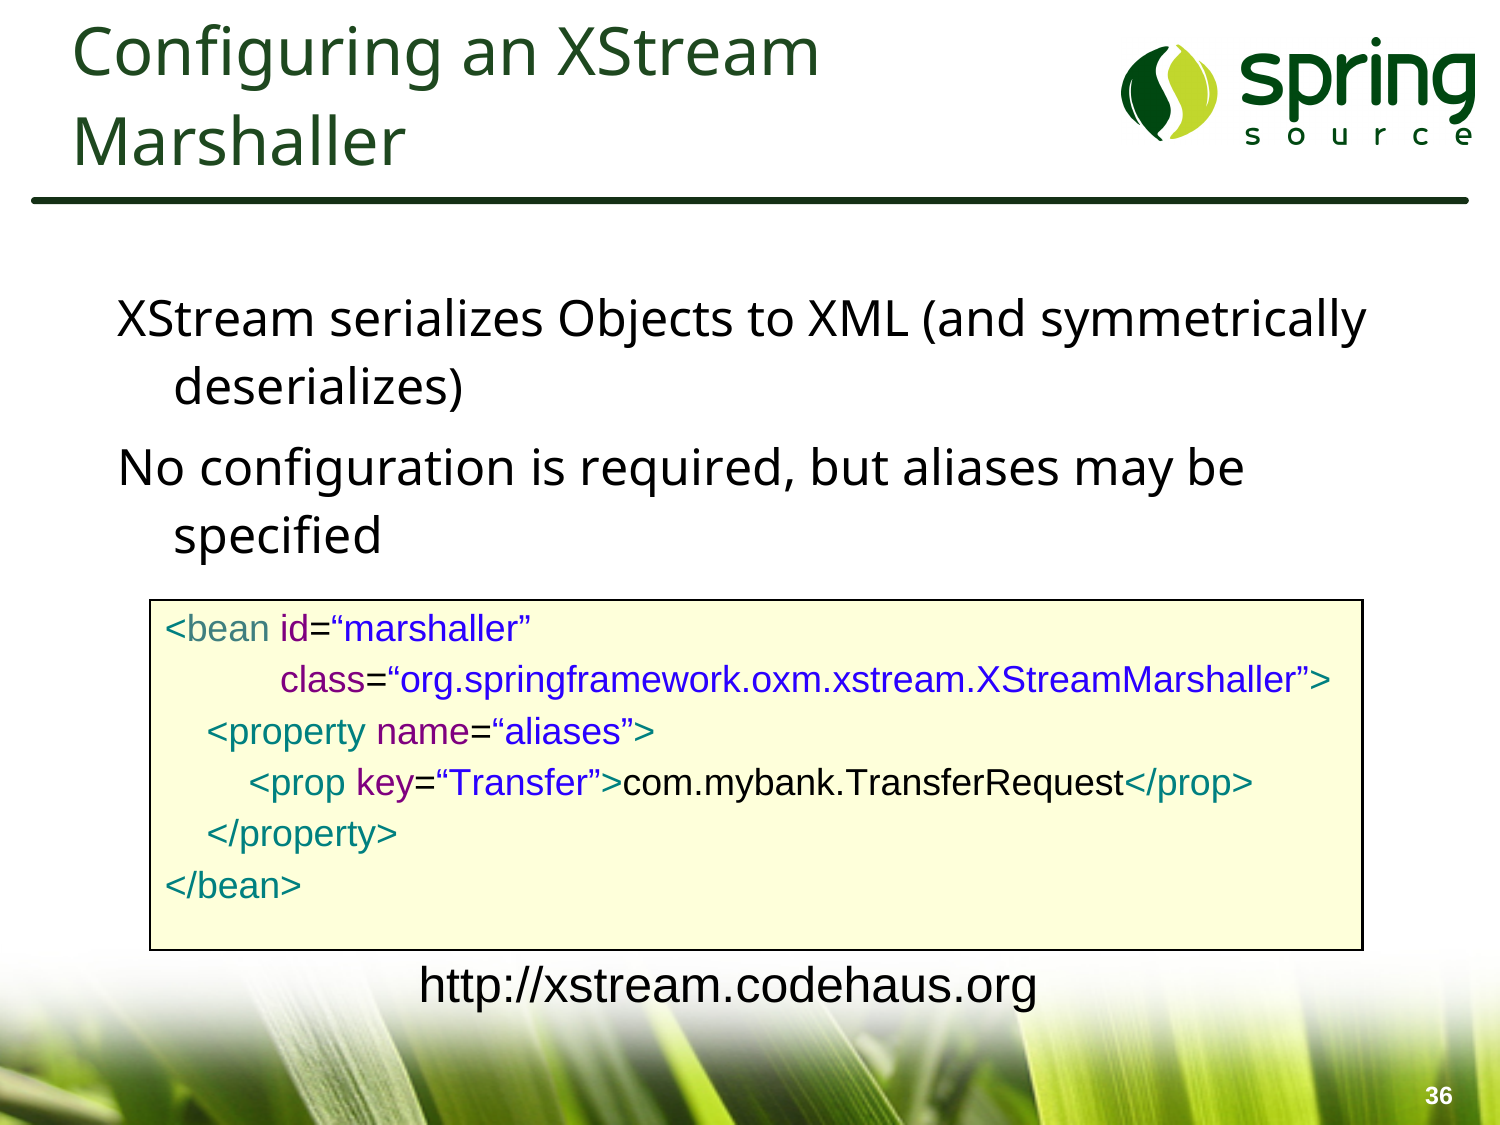

# Configuring an XStream Marshaller
XStream serializes Objects to XML (and symmetrically deserializes)
No configuration is required, but aliases may be specified
<bean id=“marshaller”
 class=“org.springframework.oxm.xstream.XStreamMarshaller”>
 <property name=“aliases”>
 <prop key=“Transfer”>com.mybank.TransferRequest</prop>
 </property>
</bean>
http://xstream.codehaus.org